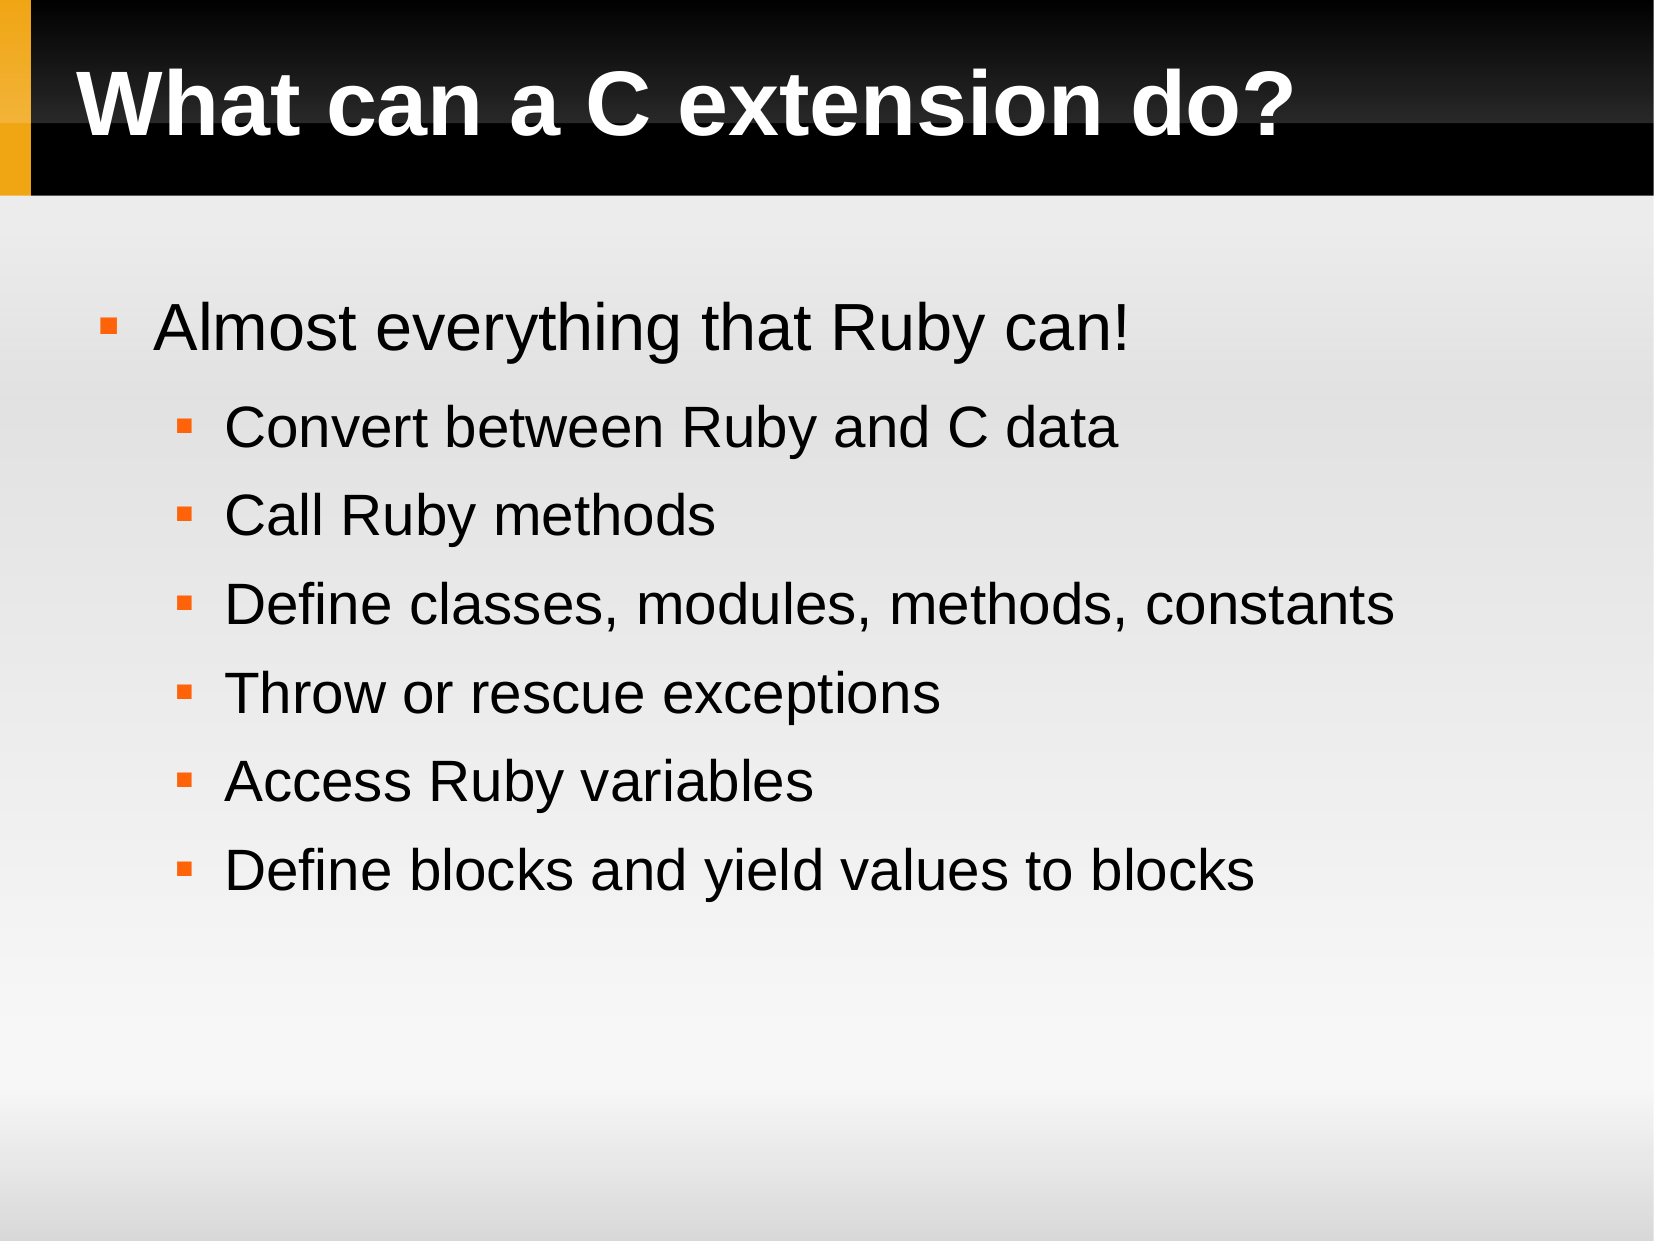

# What can a C extension do?
Almost everything that Ruby can!
Convert between Ruby and C data
Call Ruby methods
Define classes, modules, methods, constants
Throw or rescue exceptions
Access Ruby variables
Define blocks and yield values to blocks